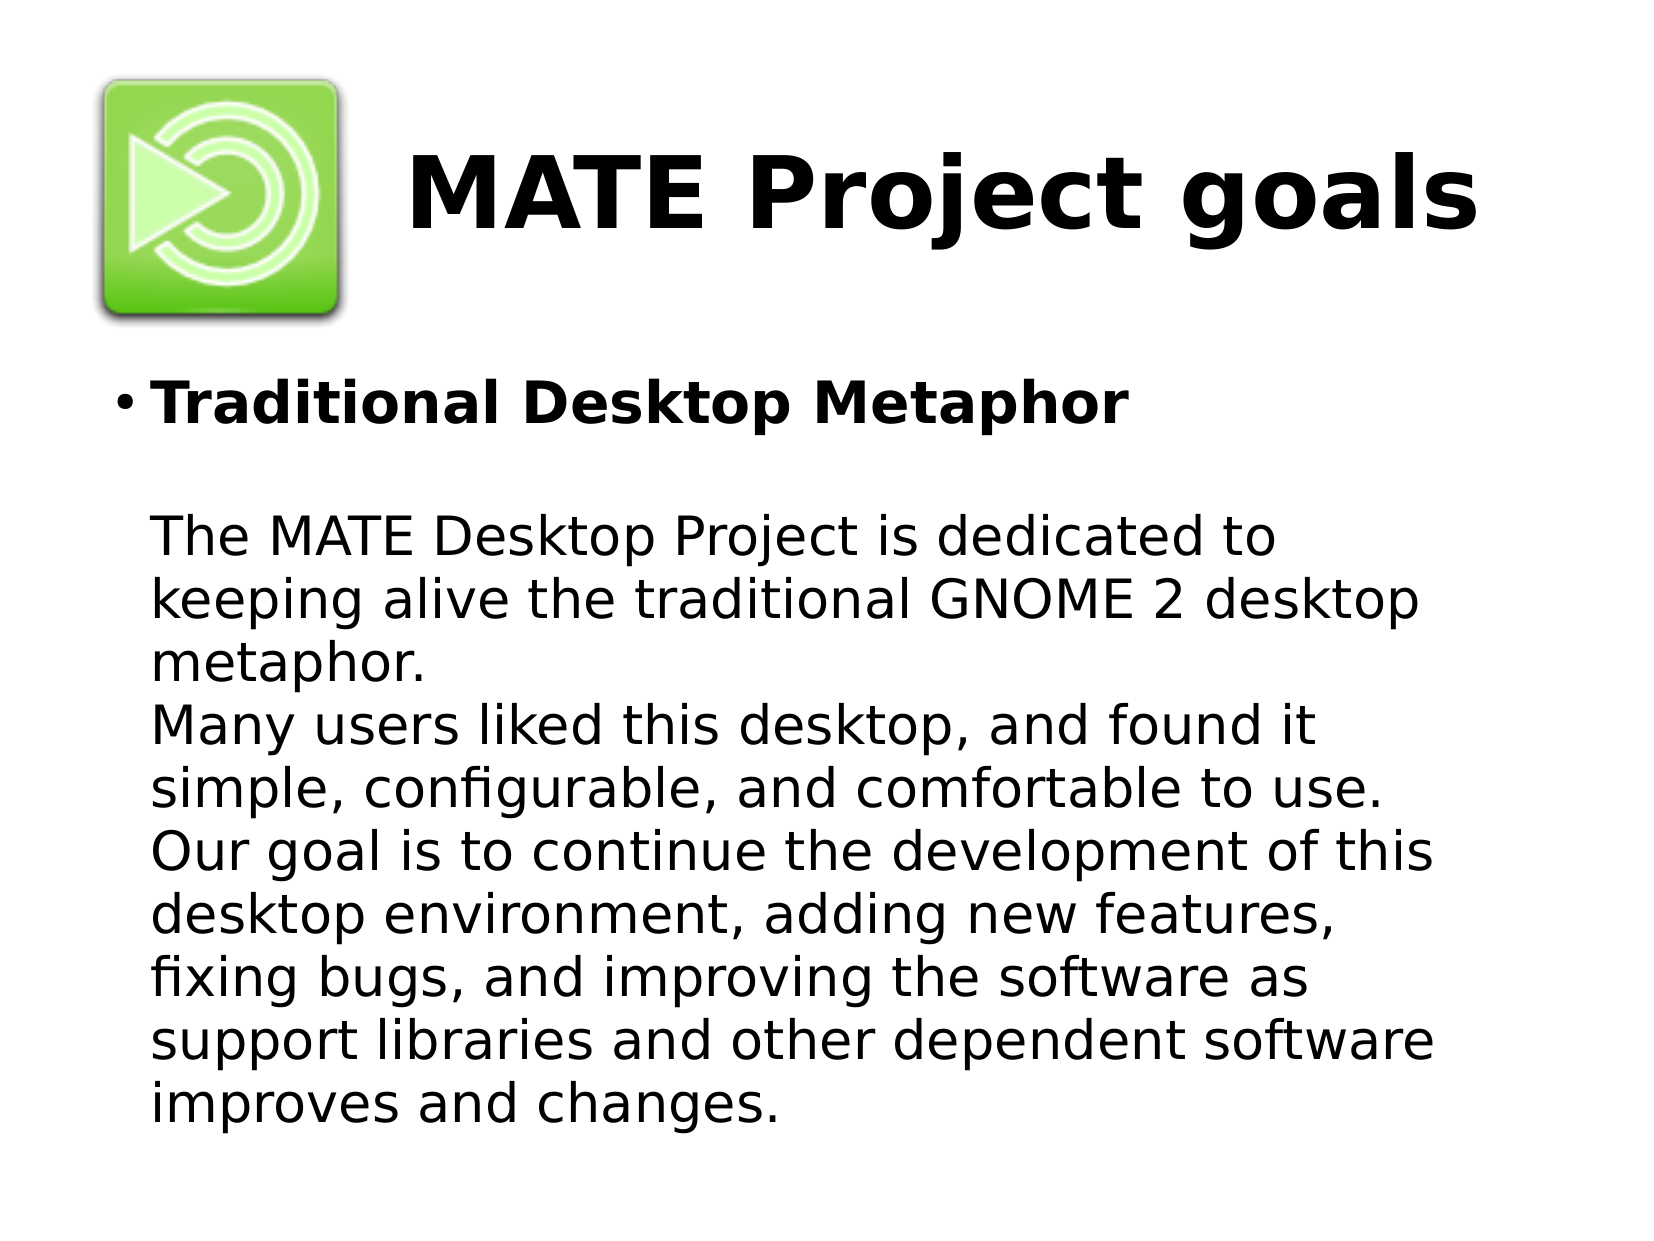

MATE Project goals
Traditional Desktop Metaphor
The MATE Desktop Project is dedicated to
keeping alive the traditional GNOME 2 desktop
metaphor.
Many users liked this desktop, and found it
simple, configurable, and comfortable to use.
Our goal is to continue the development of this
desktop environment, adding new features,
fixing bugs, and improving the software as
support libraries and other dependent software
improves and changes.